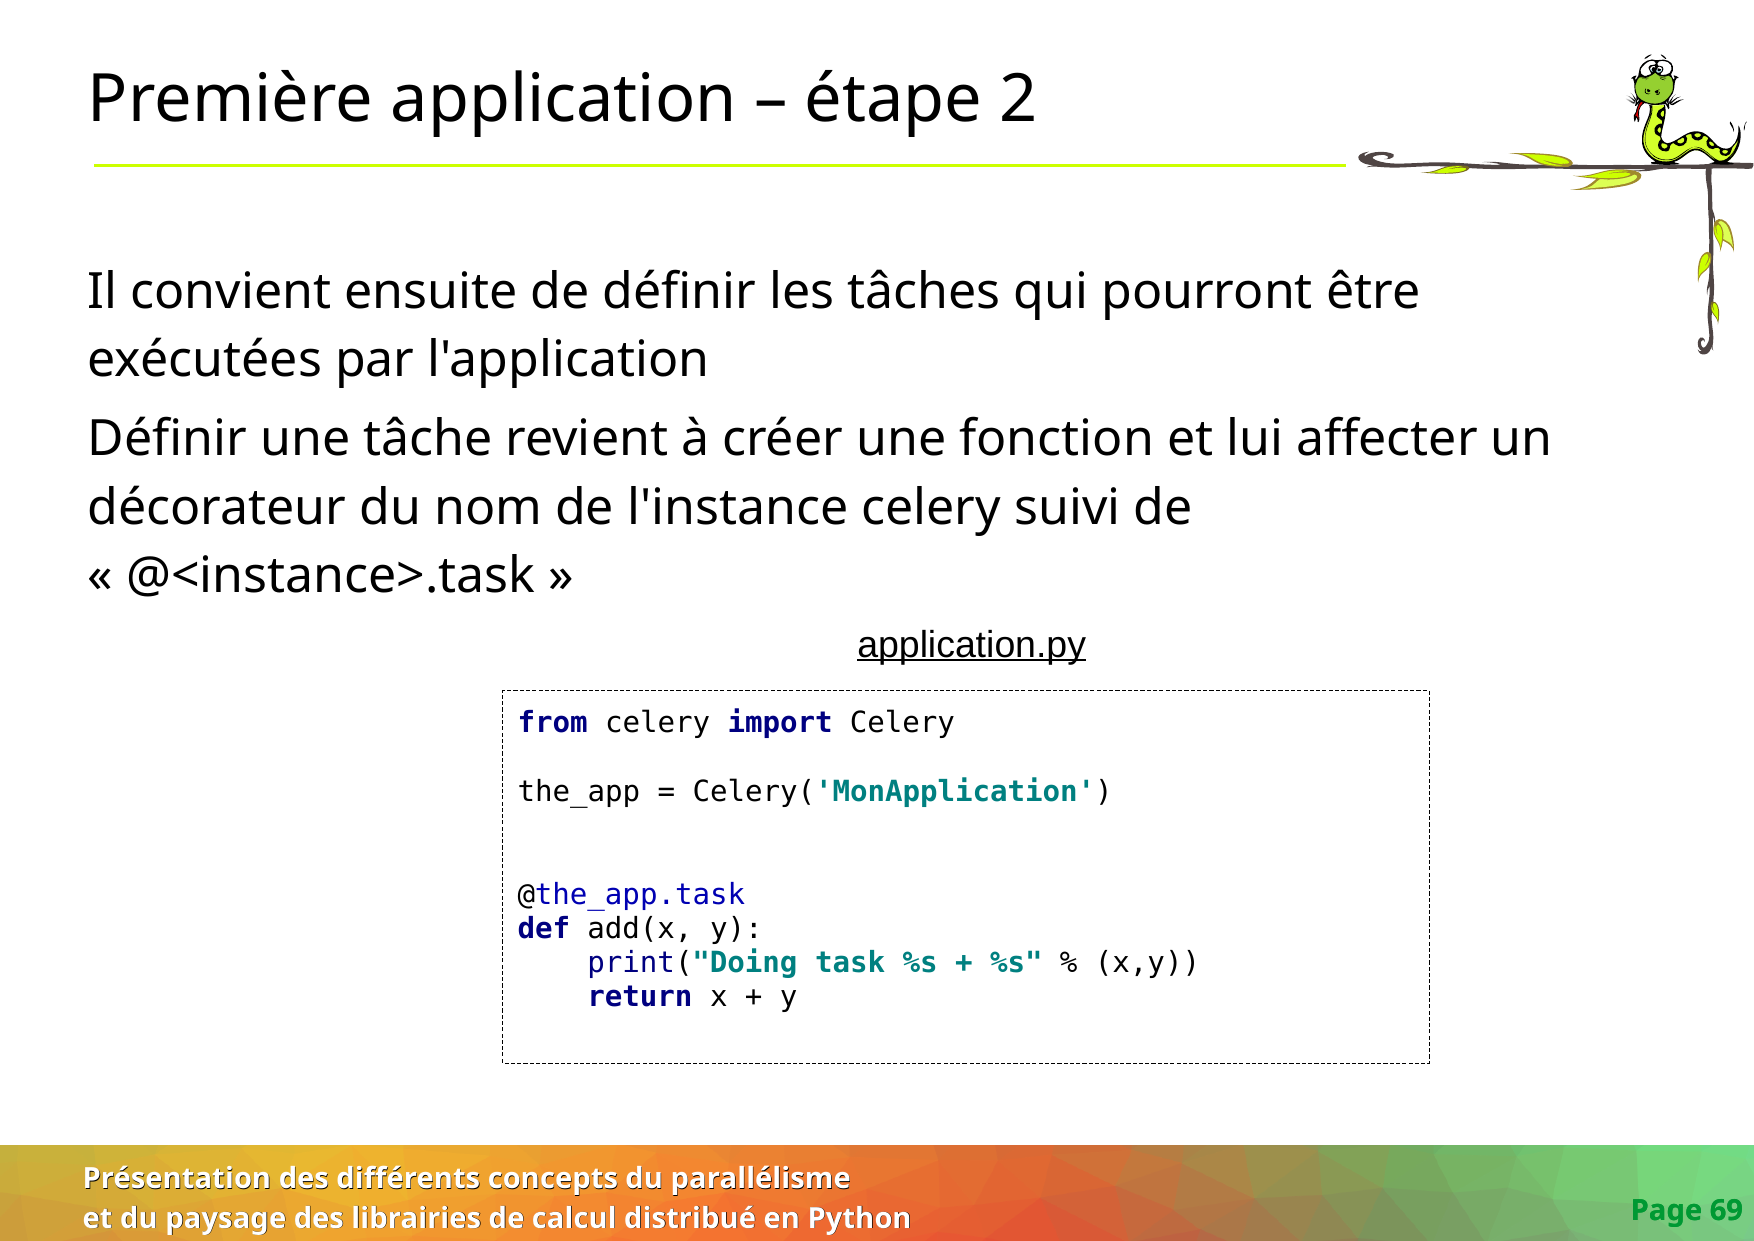

# Première application – étape 2
Il convient ensuite de définir les tâches qui pourront être exécutées par l'application
Définir une tâche revient à créer une fonction et lui affecter un décorateur du nom de l'instance celery suivi de « @<instance>.task »
application.py
from celery import Celery
the_app = Celery('MonApplication')
@the_app.task
def add(x, y):
 print("Doing task %s + %s" % (x,y))
 return x + y
69